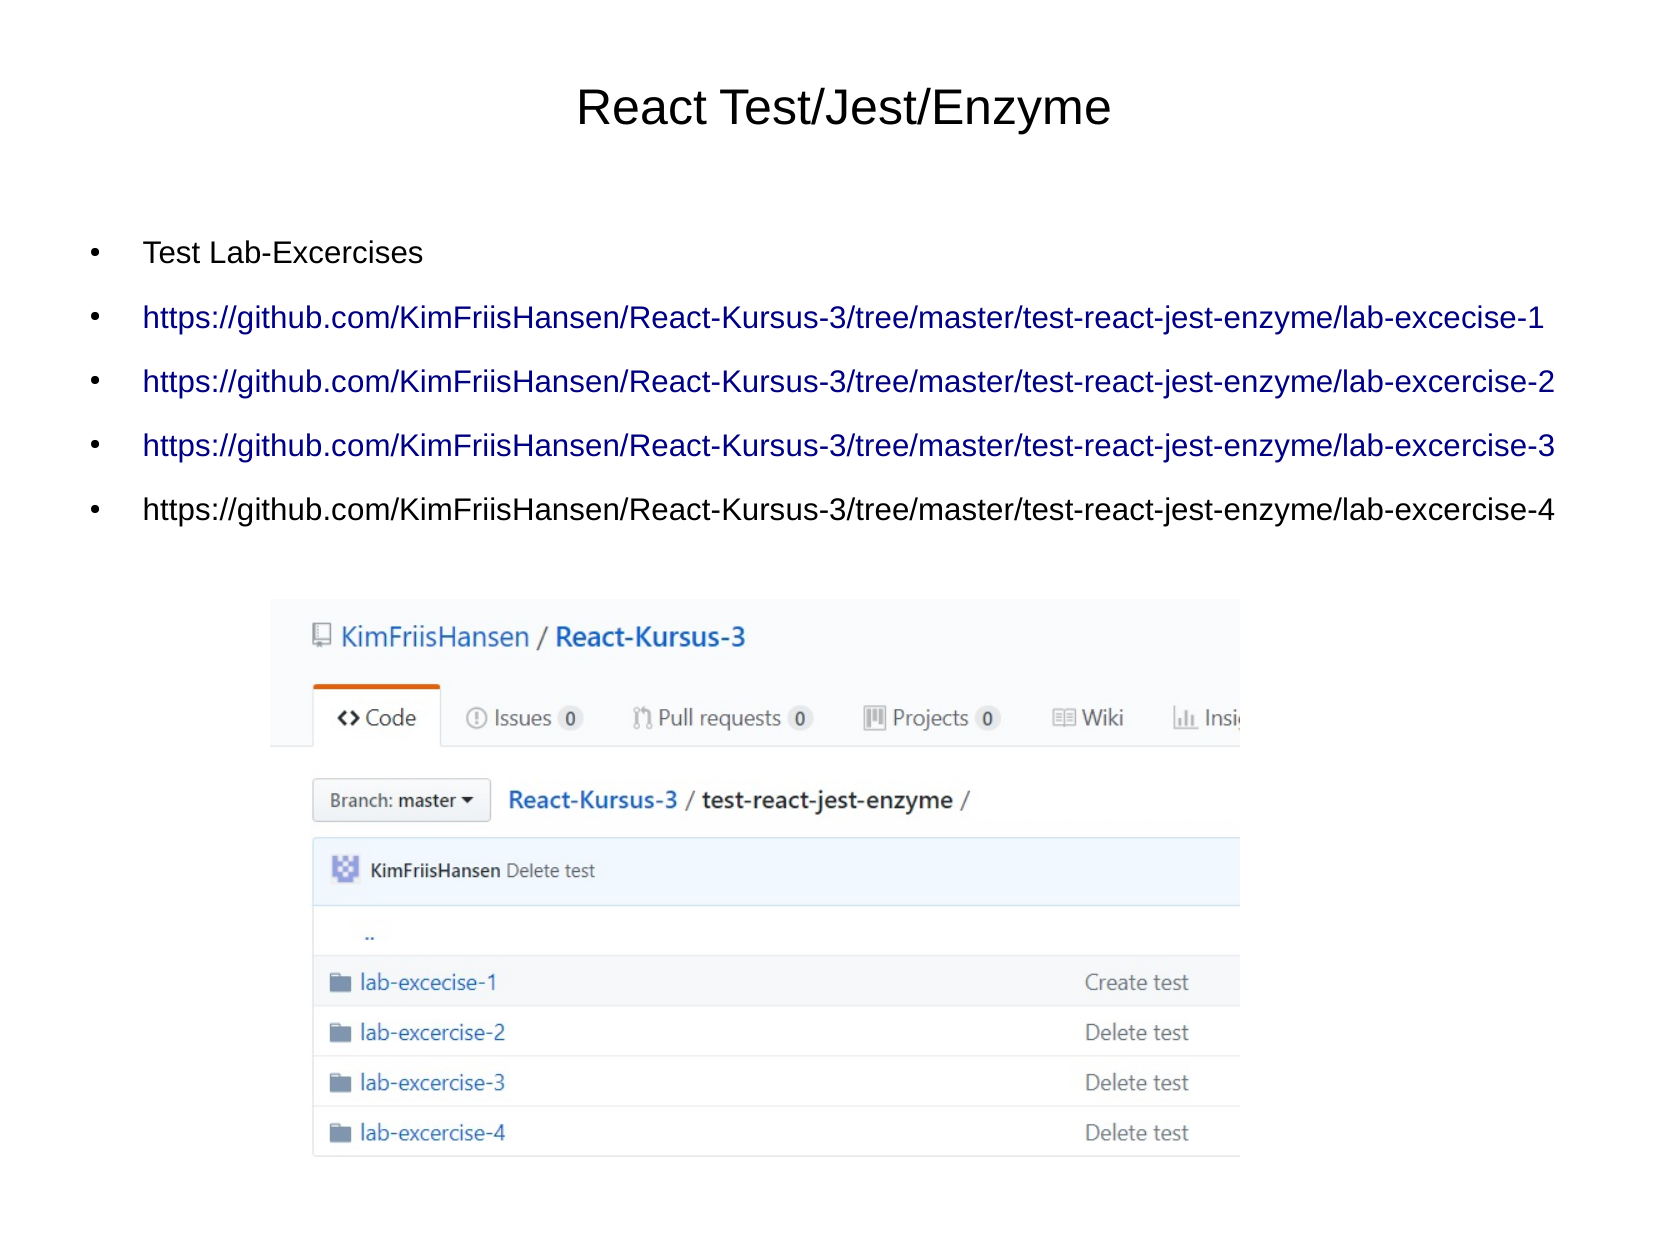

# React Test/Jest/Enzyme
Test Lab-Excercises
https://github.com/KimFriisHansen/React-Kursus-3/tree/master/test-react-jest-enzyme/lab-excecise-1
https://github.com/KimFriisHansen/React-Kursus-3/tree/master/test-react-jest-enzyme/lab-excercise-2
https://github.com/KimFriisHansen/React-Kursus-3/tree/master/test-react-jest-enzyme/lab-excercise-3
https://github.com/KimFriisHansen/React-Kursus-3/tree/master/test-react-jest-enzyme/lab-excercise-4